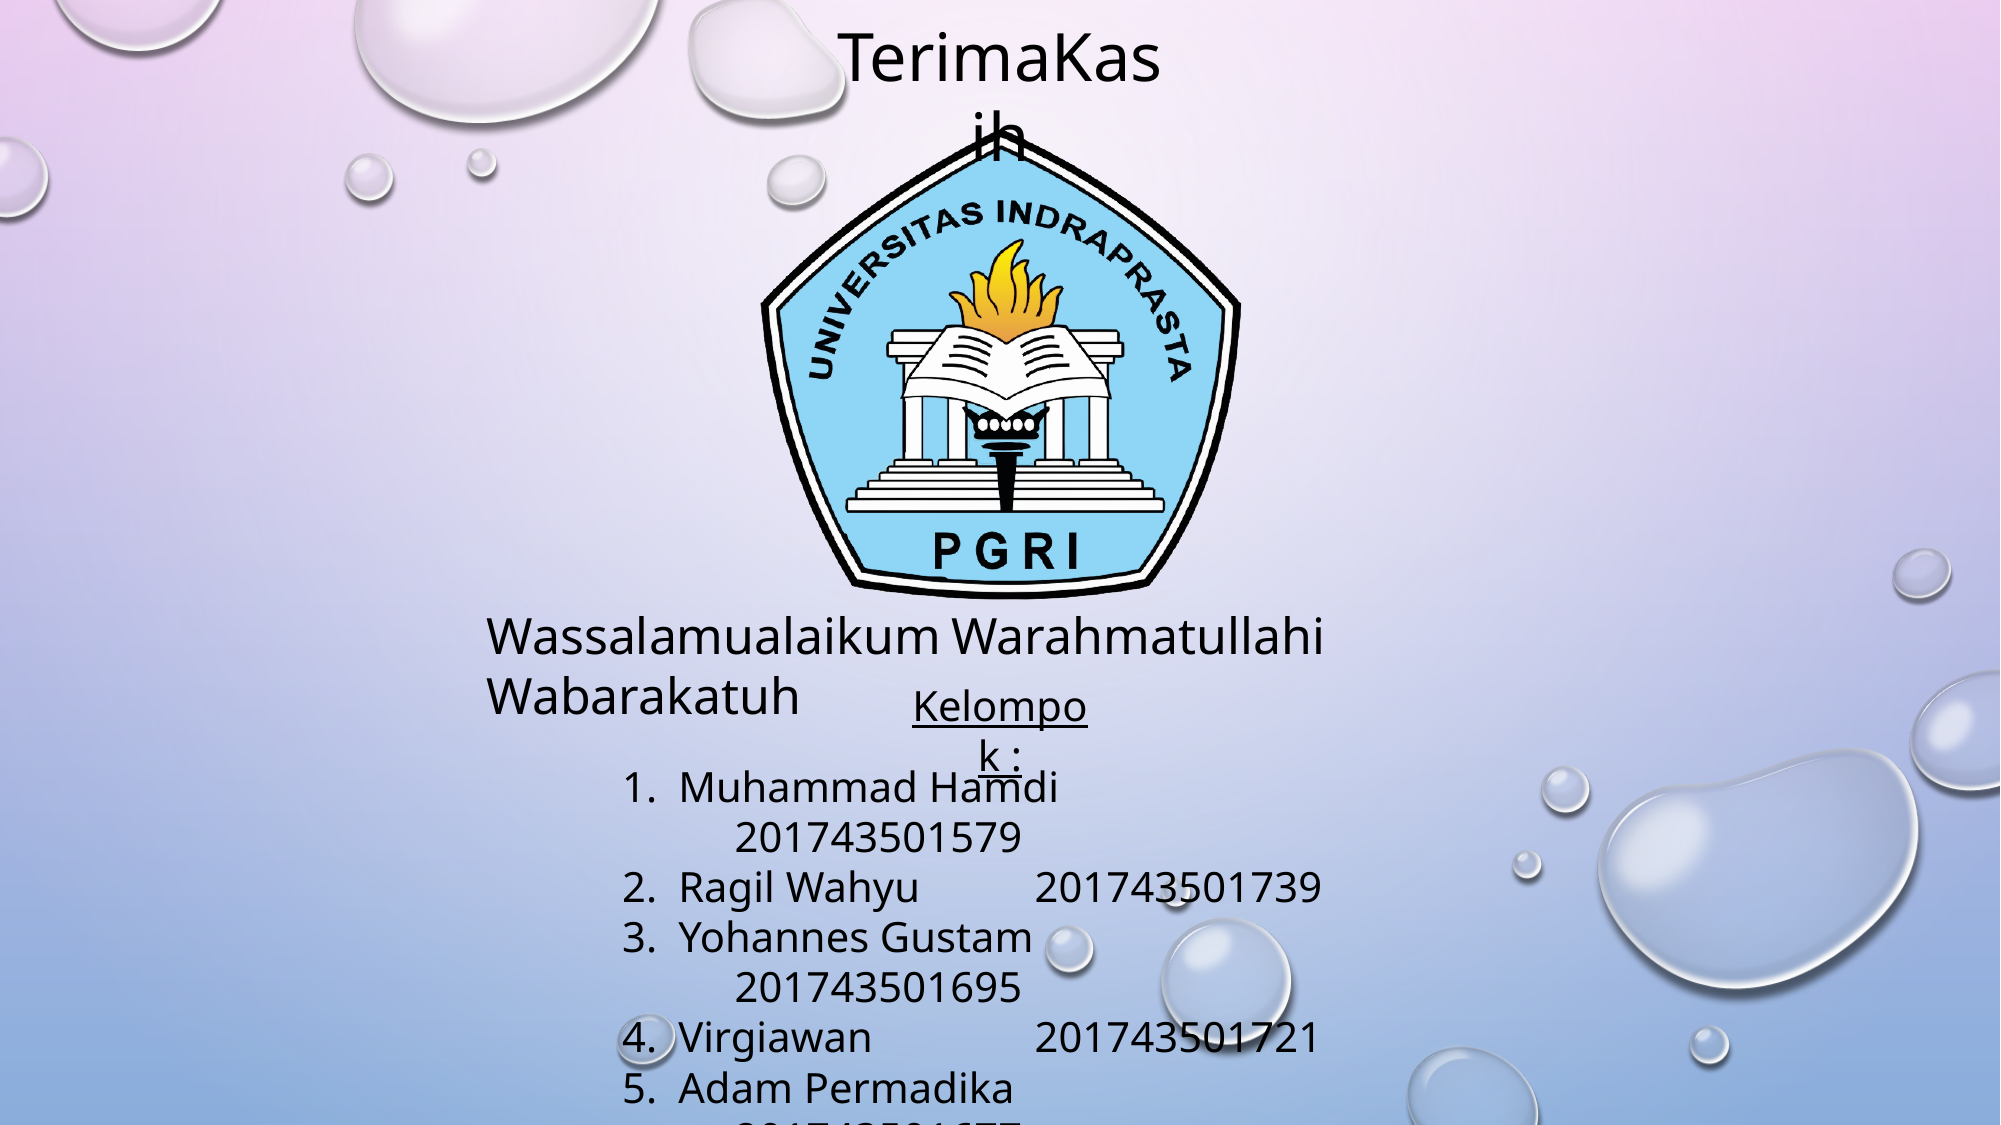

TerimaKasih
Wassalamualaikum Warahmatullahi Wabarakatuh
Kelompok :
Muhammad Hamdi		201743501579
Ragil Wahyu 	201743501739
Yohannes Gustam		201743501695
Virgiawan			201743501721
Adam Permadika		201743501677